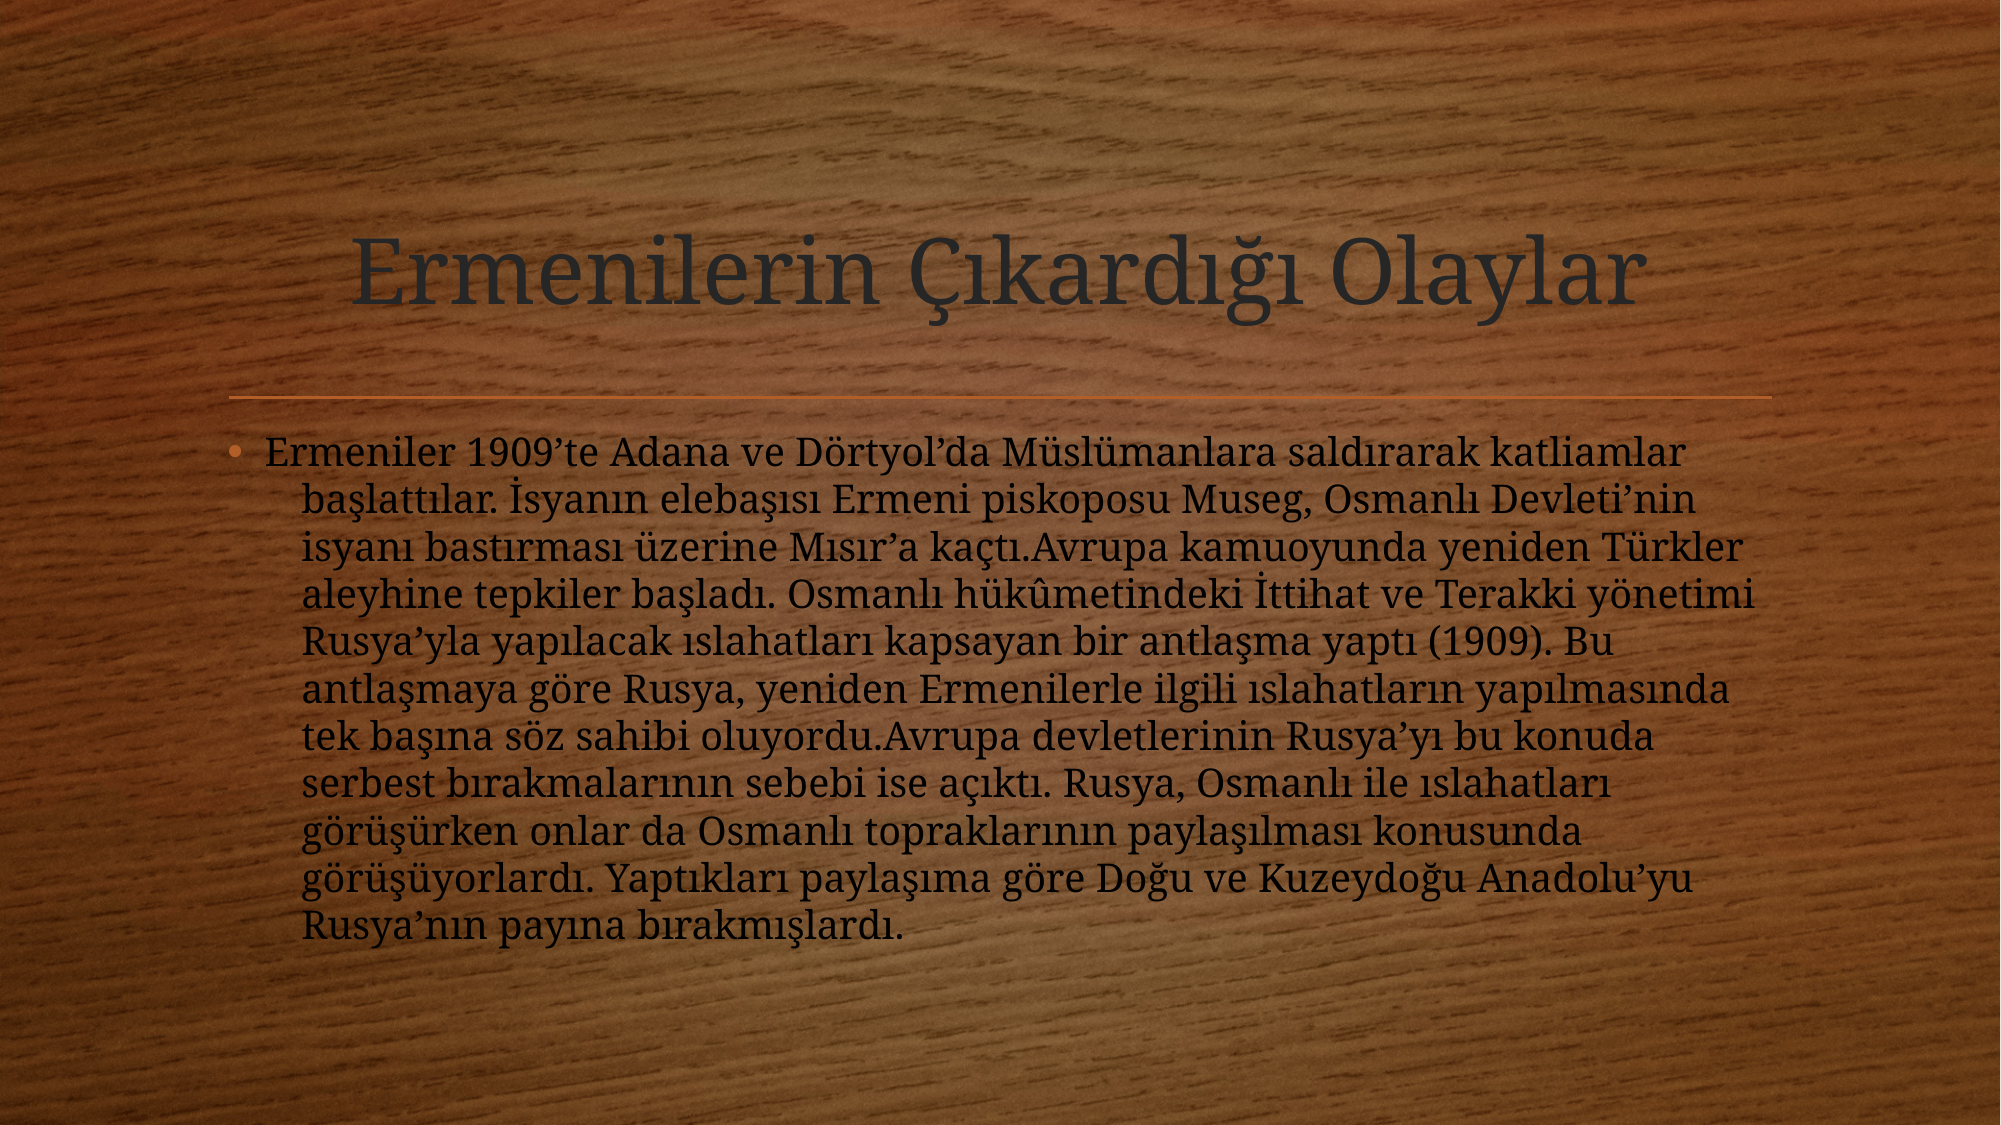

# Ermenilerin Çıkardığı Olaylar
Ermeniler 1909’te Adana ve Dörtyol’da Müslümanlara saldırarak katliamlar başlattılar. İsyanın elebaşısı Ermeni piskoposu Museg, Osmanlı Devleti’nin isyanı bastırması üzerine Mısır’a kaçtı.Avrupa kamuoyunda yeniden Türkler aleyhine tepkiler başladı. Osmanlı hükûmetindeki İttihat ve Terakki yönetimi Rusya’yla yapılacak ıslahatları kapsayan bir antlaşma yaptı (1909). Bu antlaşmaya göre Rusya, yeniden Ermenilerle ilgili ıslahatların yapılmasında tek başına söz sahibi oluyordu.Avrupa devletlerinin Rusya’yı bu konuda serbest bırakmalarının sebebi ise açıktı. Rusya, Osmanlı ile ıslahatları görüşürken onlar da Osmanlı topraklarının paylaşılması konusunda görüşüyorlardı. Yaptıkları paylaşıma göre Doğu ve Kuzeydoğu Anadolu’yu Rusya’nın payına bırakmışlardı.